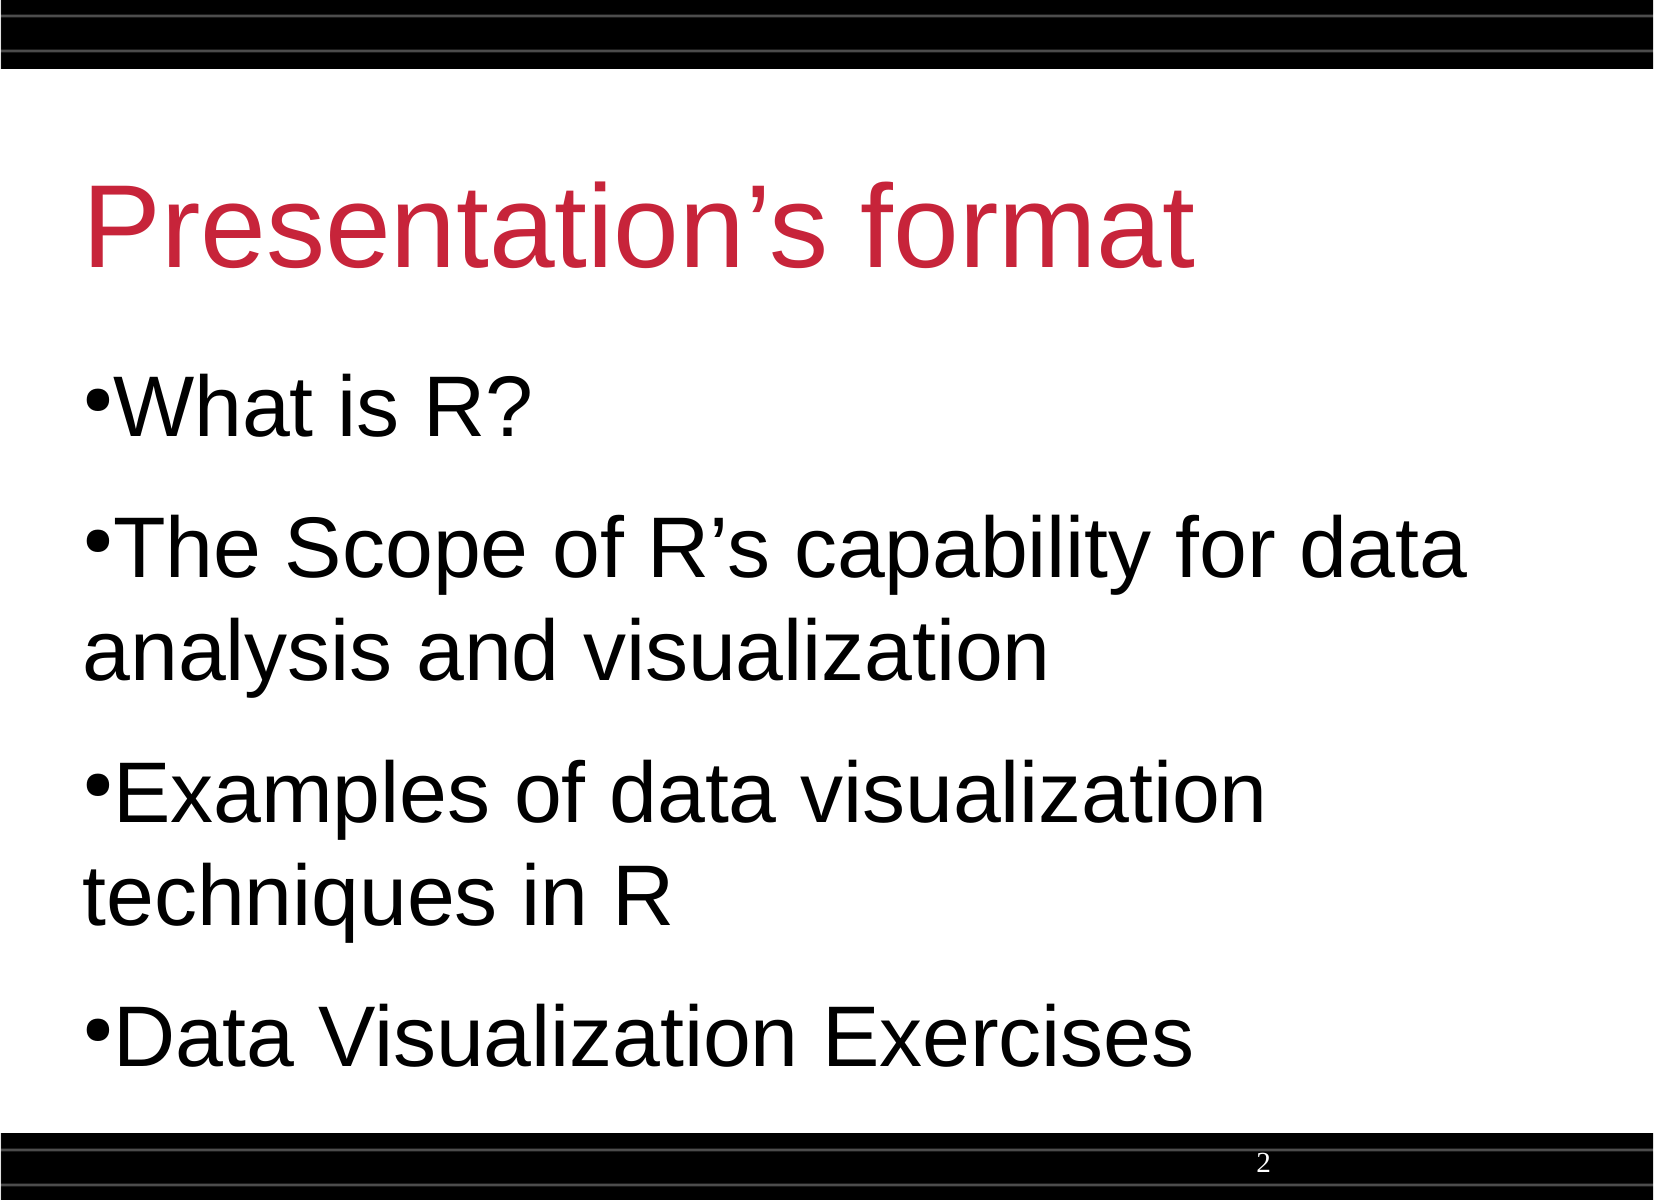

# Presentation’s format
What is R?
The Scope of R’s capability for data analysis and visualization
Examples of data visualization techniques in R
Data Visualization Exercises